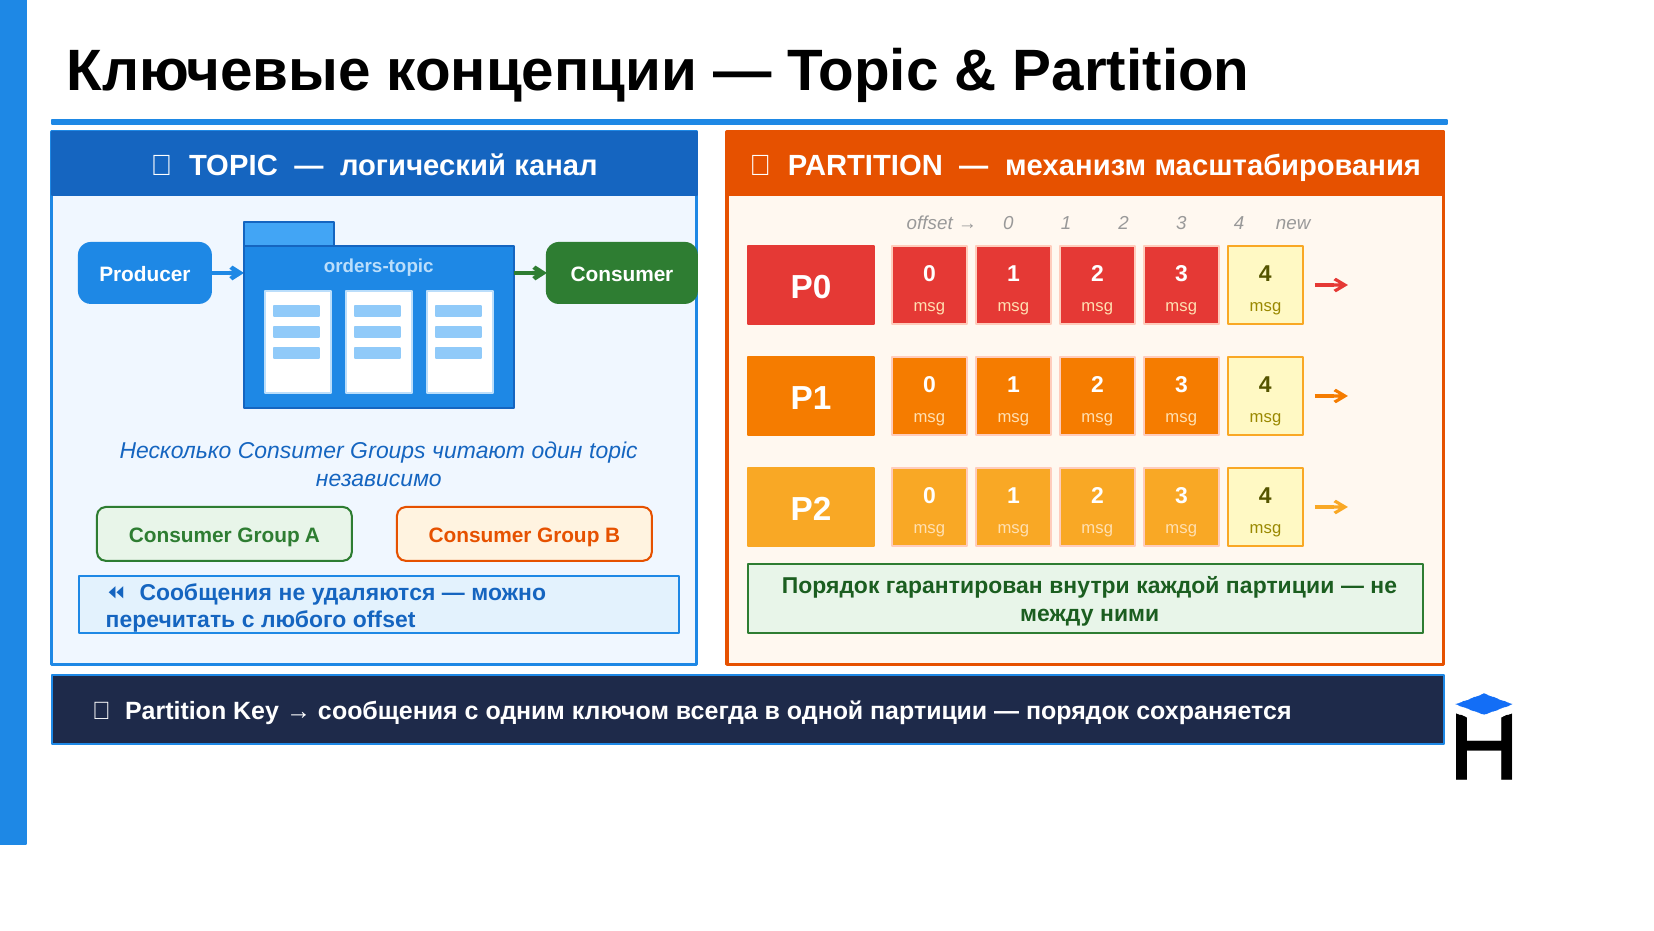

Ключевые концепции — Topic & Partition
📁 TOPIC — логический канал
🔀 PARTITION — механизм масштабирования
offset → 0 1 2 3 4 new
Producer
Consumer
orders-topic
P0
0
1
2
3
4
msg
msg
msg
msg
msg
P1
0
1
2
3
4
msg
msg
msg
msg
msg
Несколько Consumer Groups читают один topic независимо
P2
0
1
2
3
4
Consumer Group A
Consumer Group B
msg
msg
msg
msg
msg
Порядок гарантирован внутри каждой партиции — не между ними
⏪ Сообщения не удаляются — можно перечитать с любого offset
🔑 Partition Key → сообщения с одним ключом всегда в одной партиции — порядок сохраняется